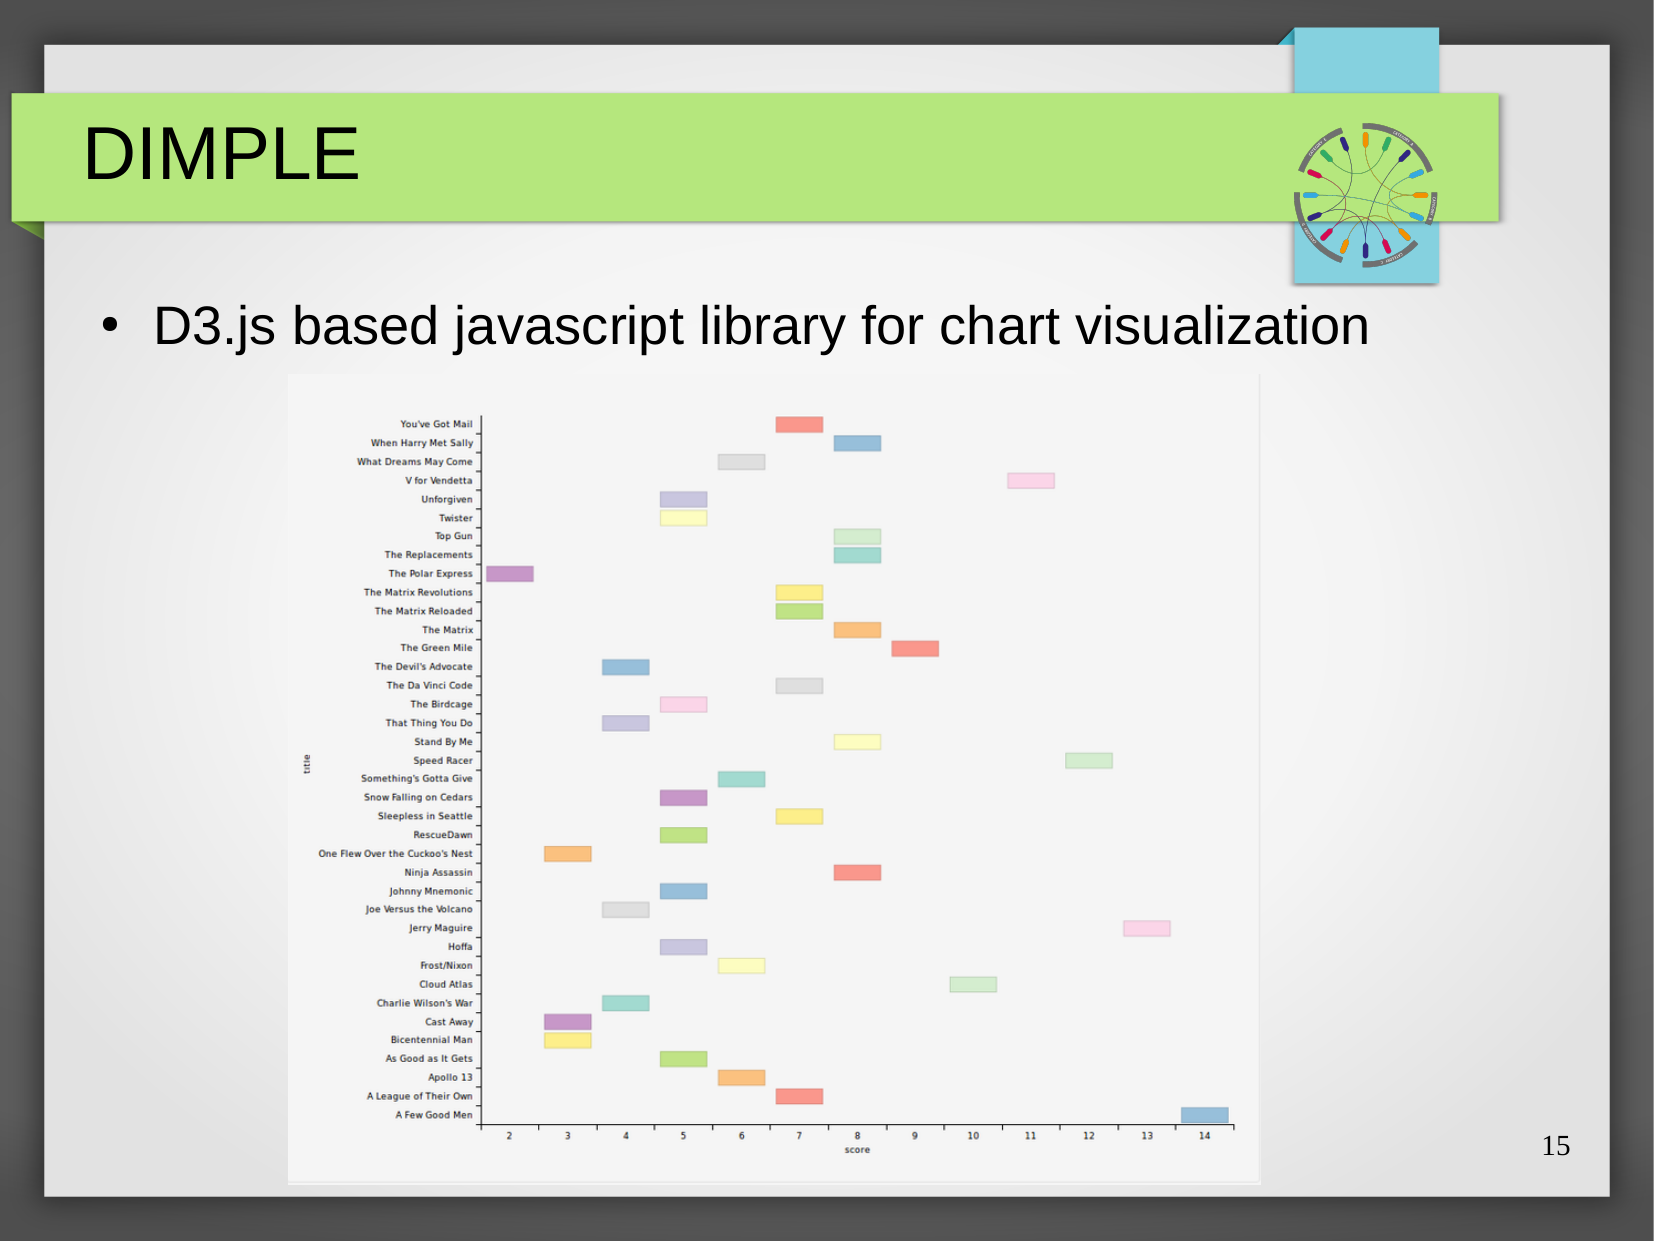

# DIMPLE
D3.js based javascript library for chart visualization
15